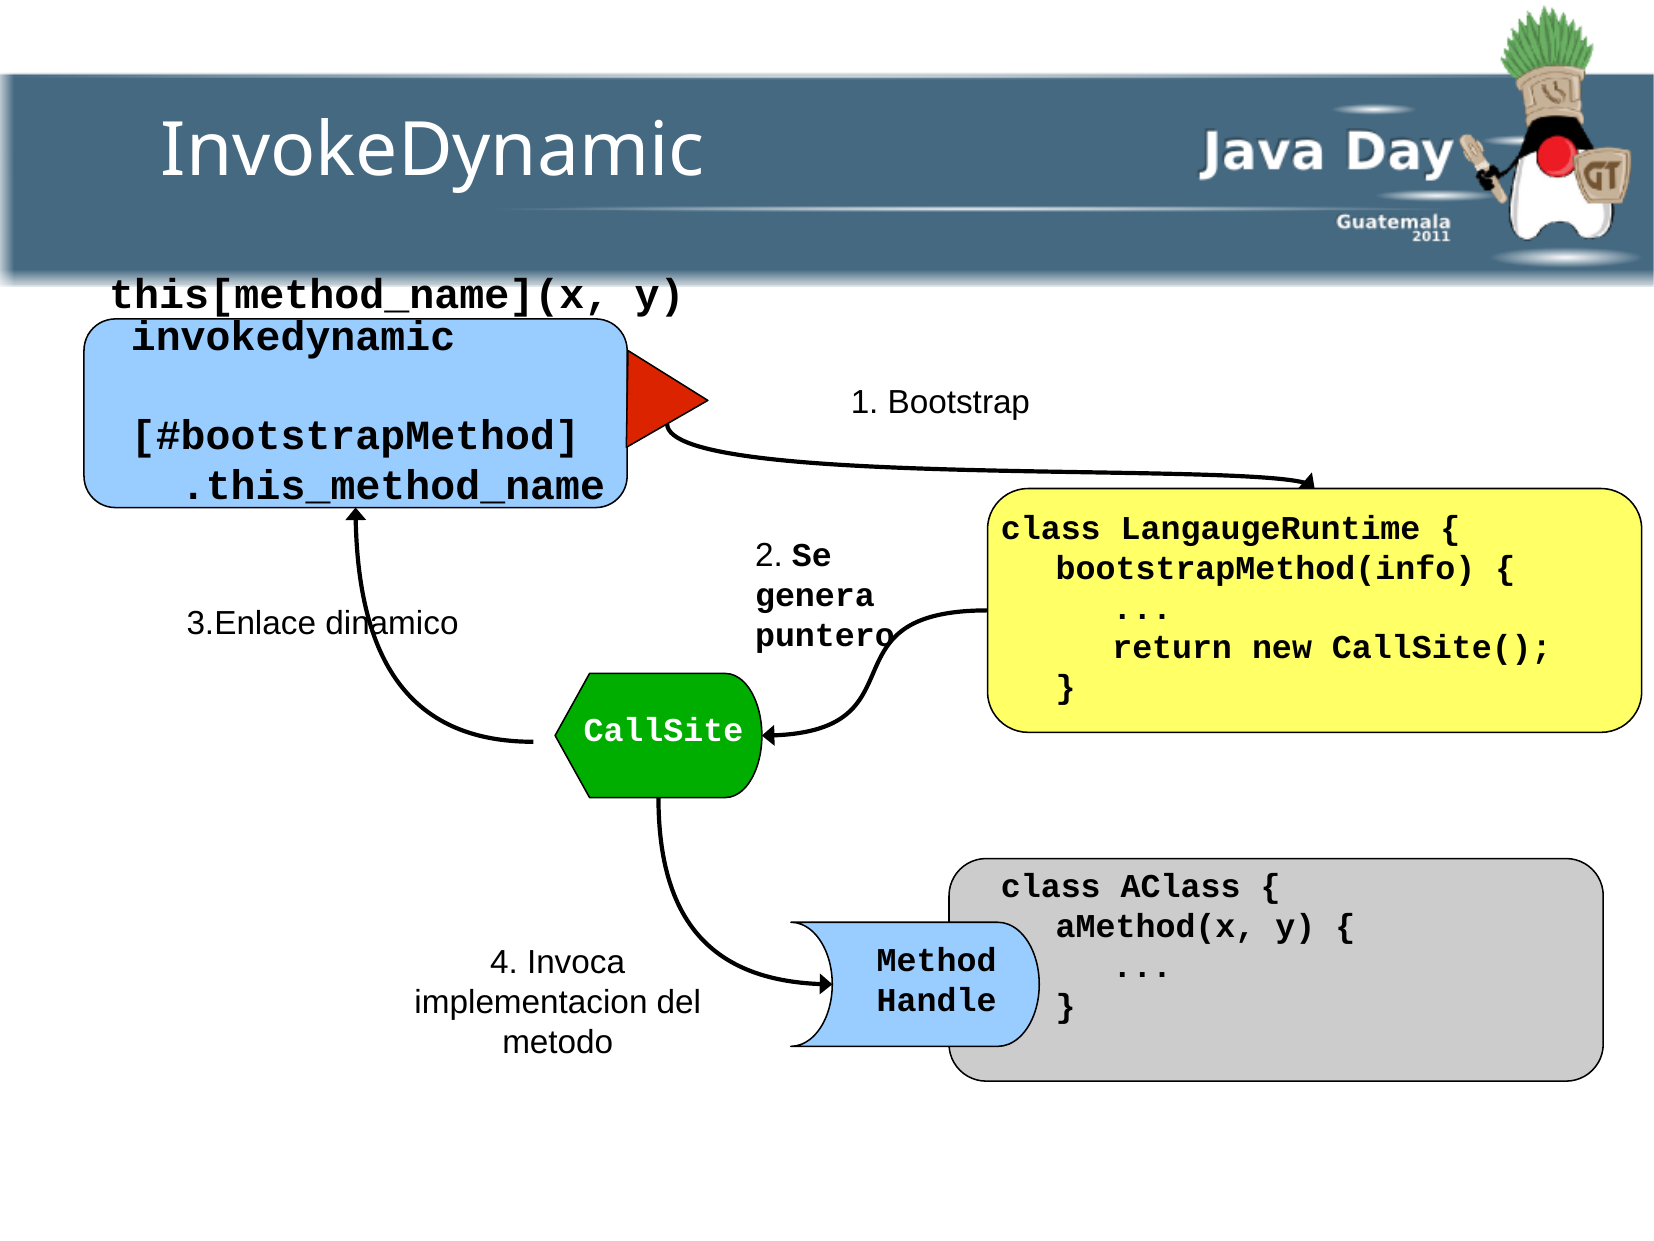

# InvokeDynamic
this[method_name](x, y)
invokedynamic
 [#bootstrapMethod]
 .this_method_name
1. Bootstrap
class LangaugeRuntime {
	bootstrapMethod(info) {
		...
		return new CallSite();
	}
2. Se genera puntero
3.Enlace dinamico
CallSite
class AClass {
	aMethod(x, y) {
		...
	}
Method
Handle
4. Invoca implementacion del metodo